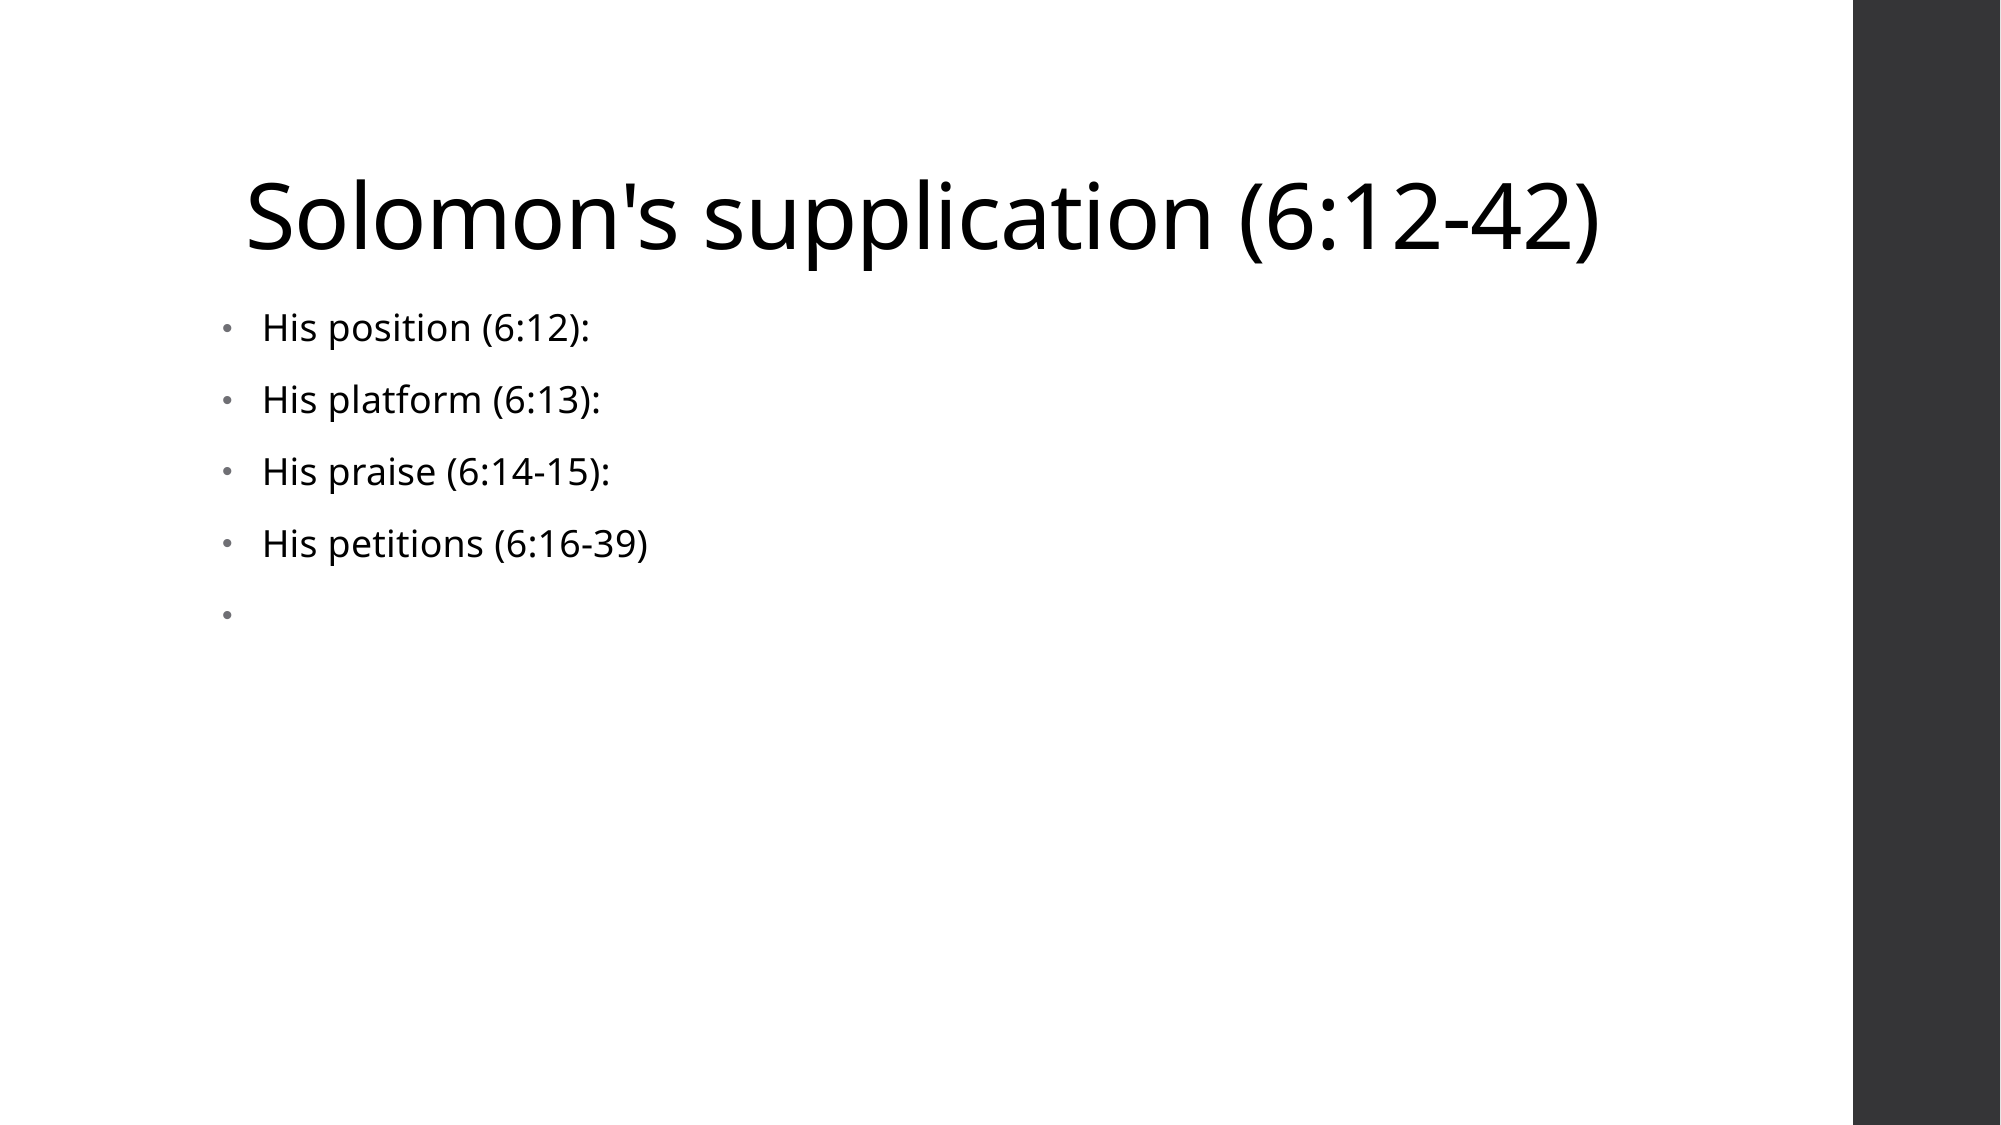

# Solomon's supplication (6:12-42)
 His position (6:12):
 His platform (6:13):
 His praise (6:14-15):
 His petitions (6:16-39)